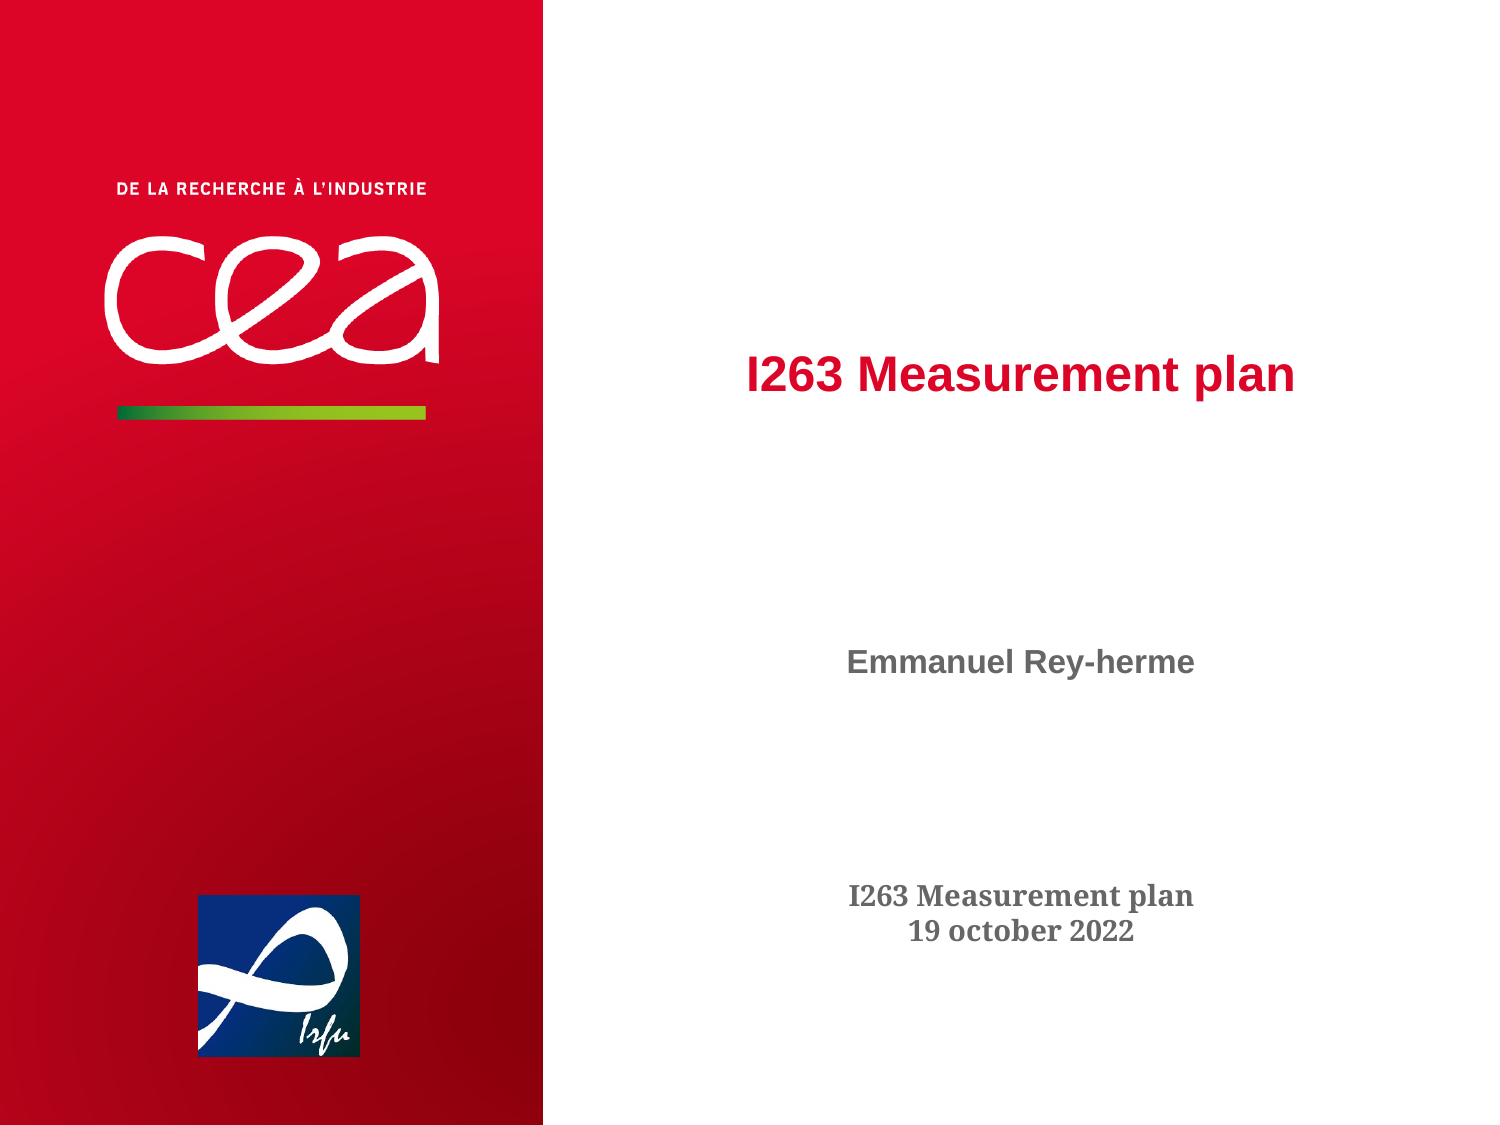

I263 Measurement plan
Emmanuel Rey-herme
I263 Measurement plan
19 october 2022